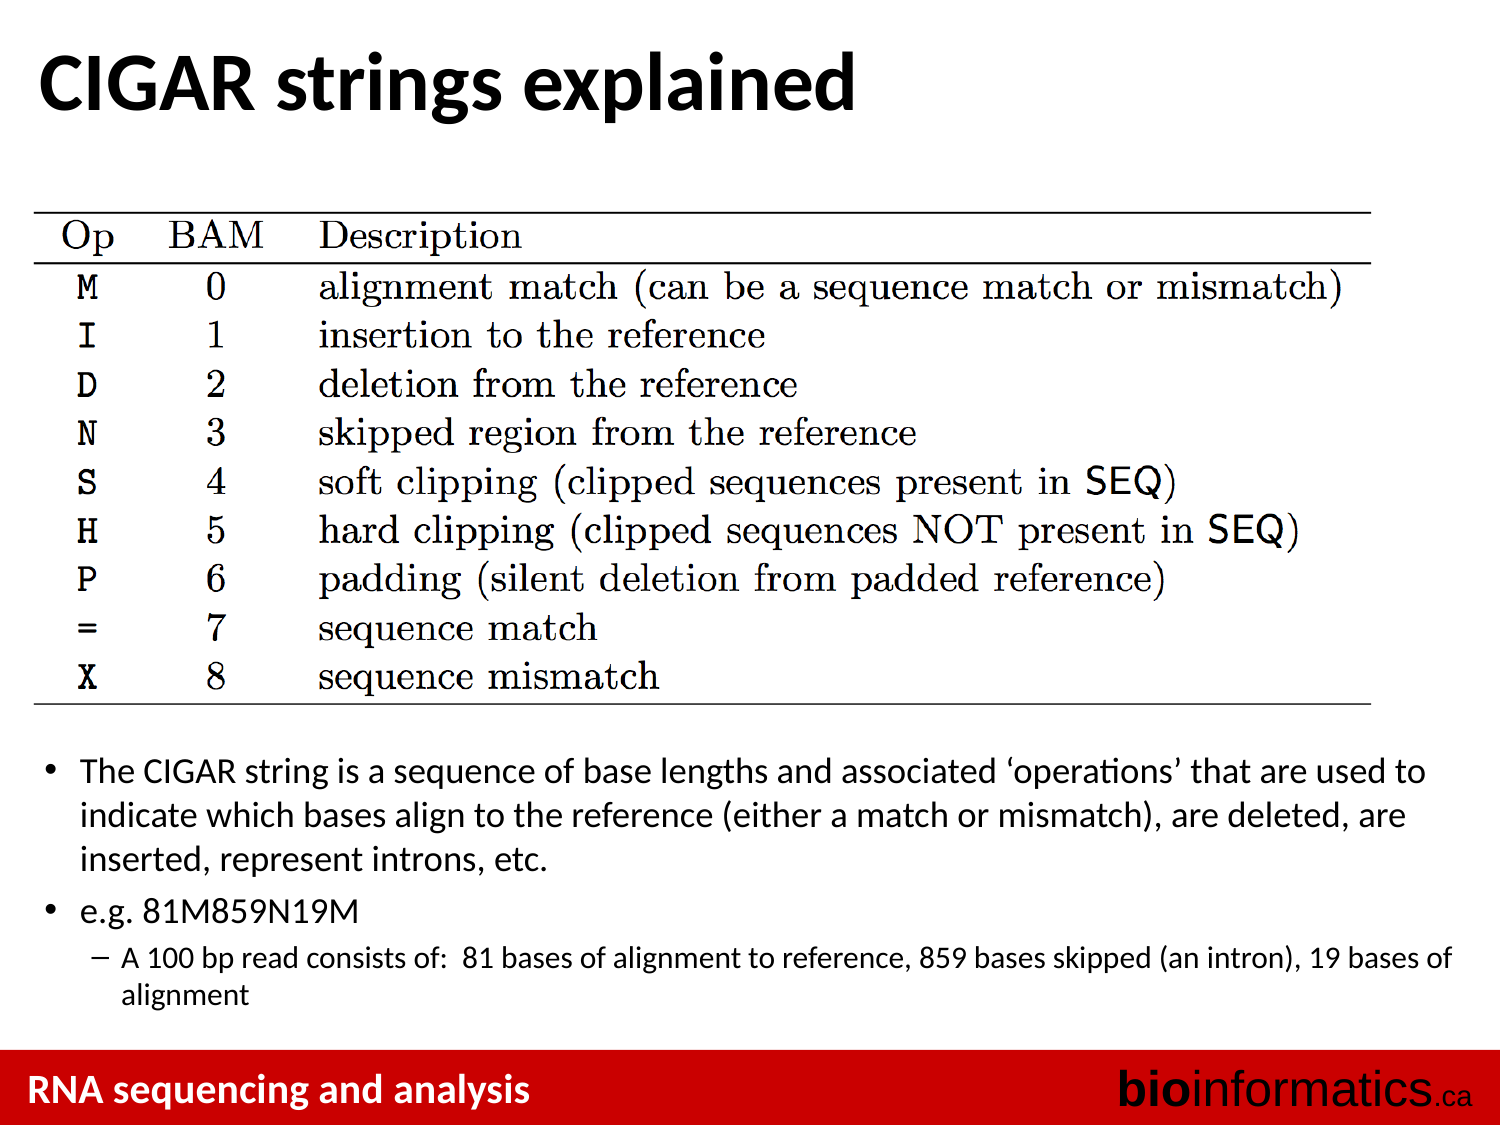

# CIGAR strings explained
The CIGAR string is a sequence of base lengths and associated ‘operations’ that are used to indicate which bases align to the reference (either a match or mismatch), are deleted, are inserted, represent introns, etc.
e.g. 81M859N19M
A 100 bp read consists of: 81 bases of alignment to reference, 859 bases skipped (an intron), 19 bases of alignment